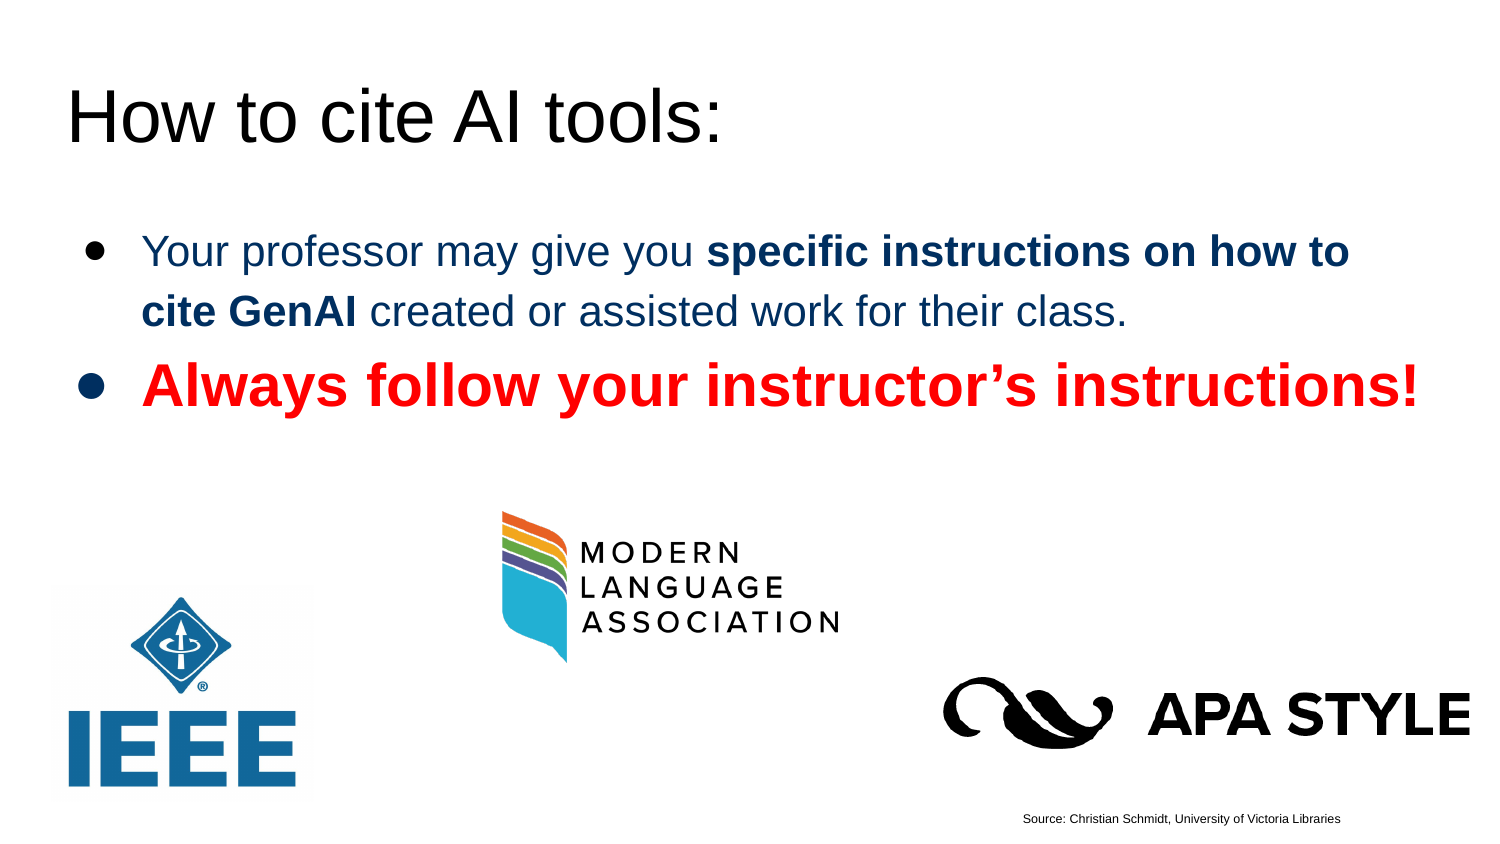

# How to cite AI tools:
Your professor may give you specific instructions on how to cite GenAI created or assisted work for their class.
Always follow your instructor’s instructions!
Source: Christian Schmidt, University of Victoria Libraries